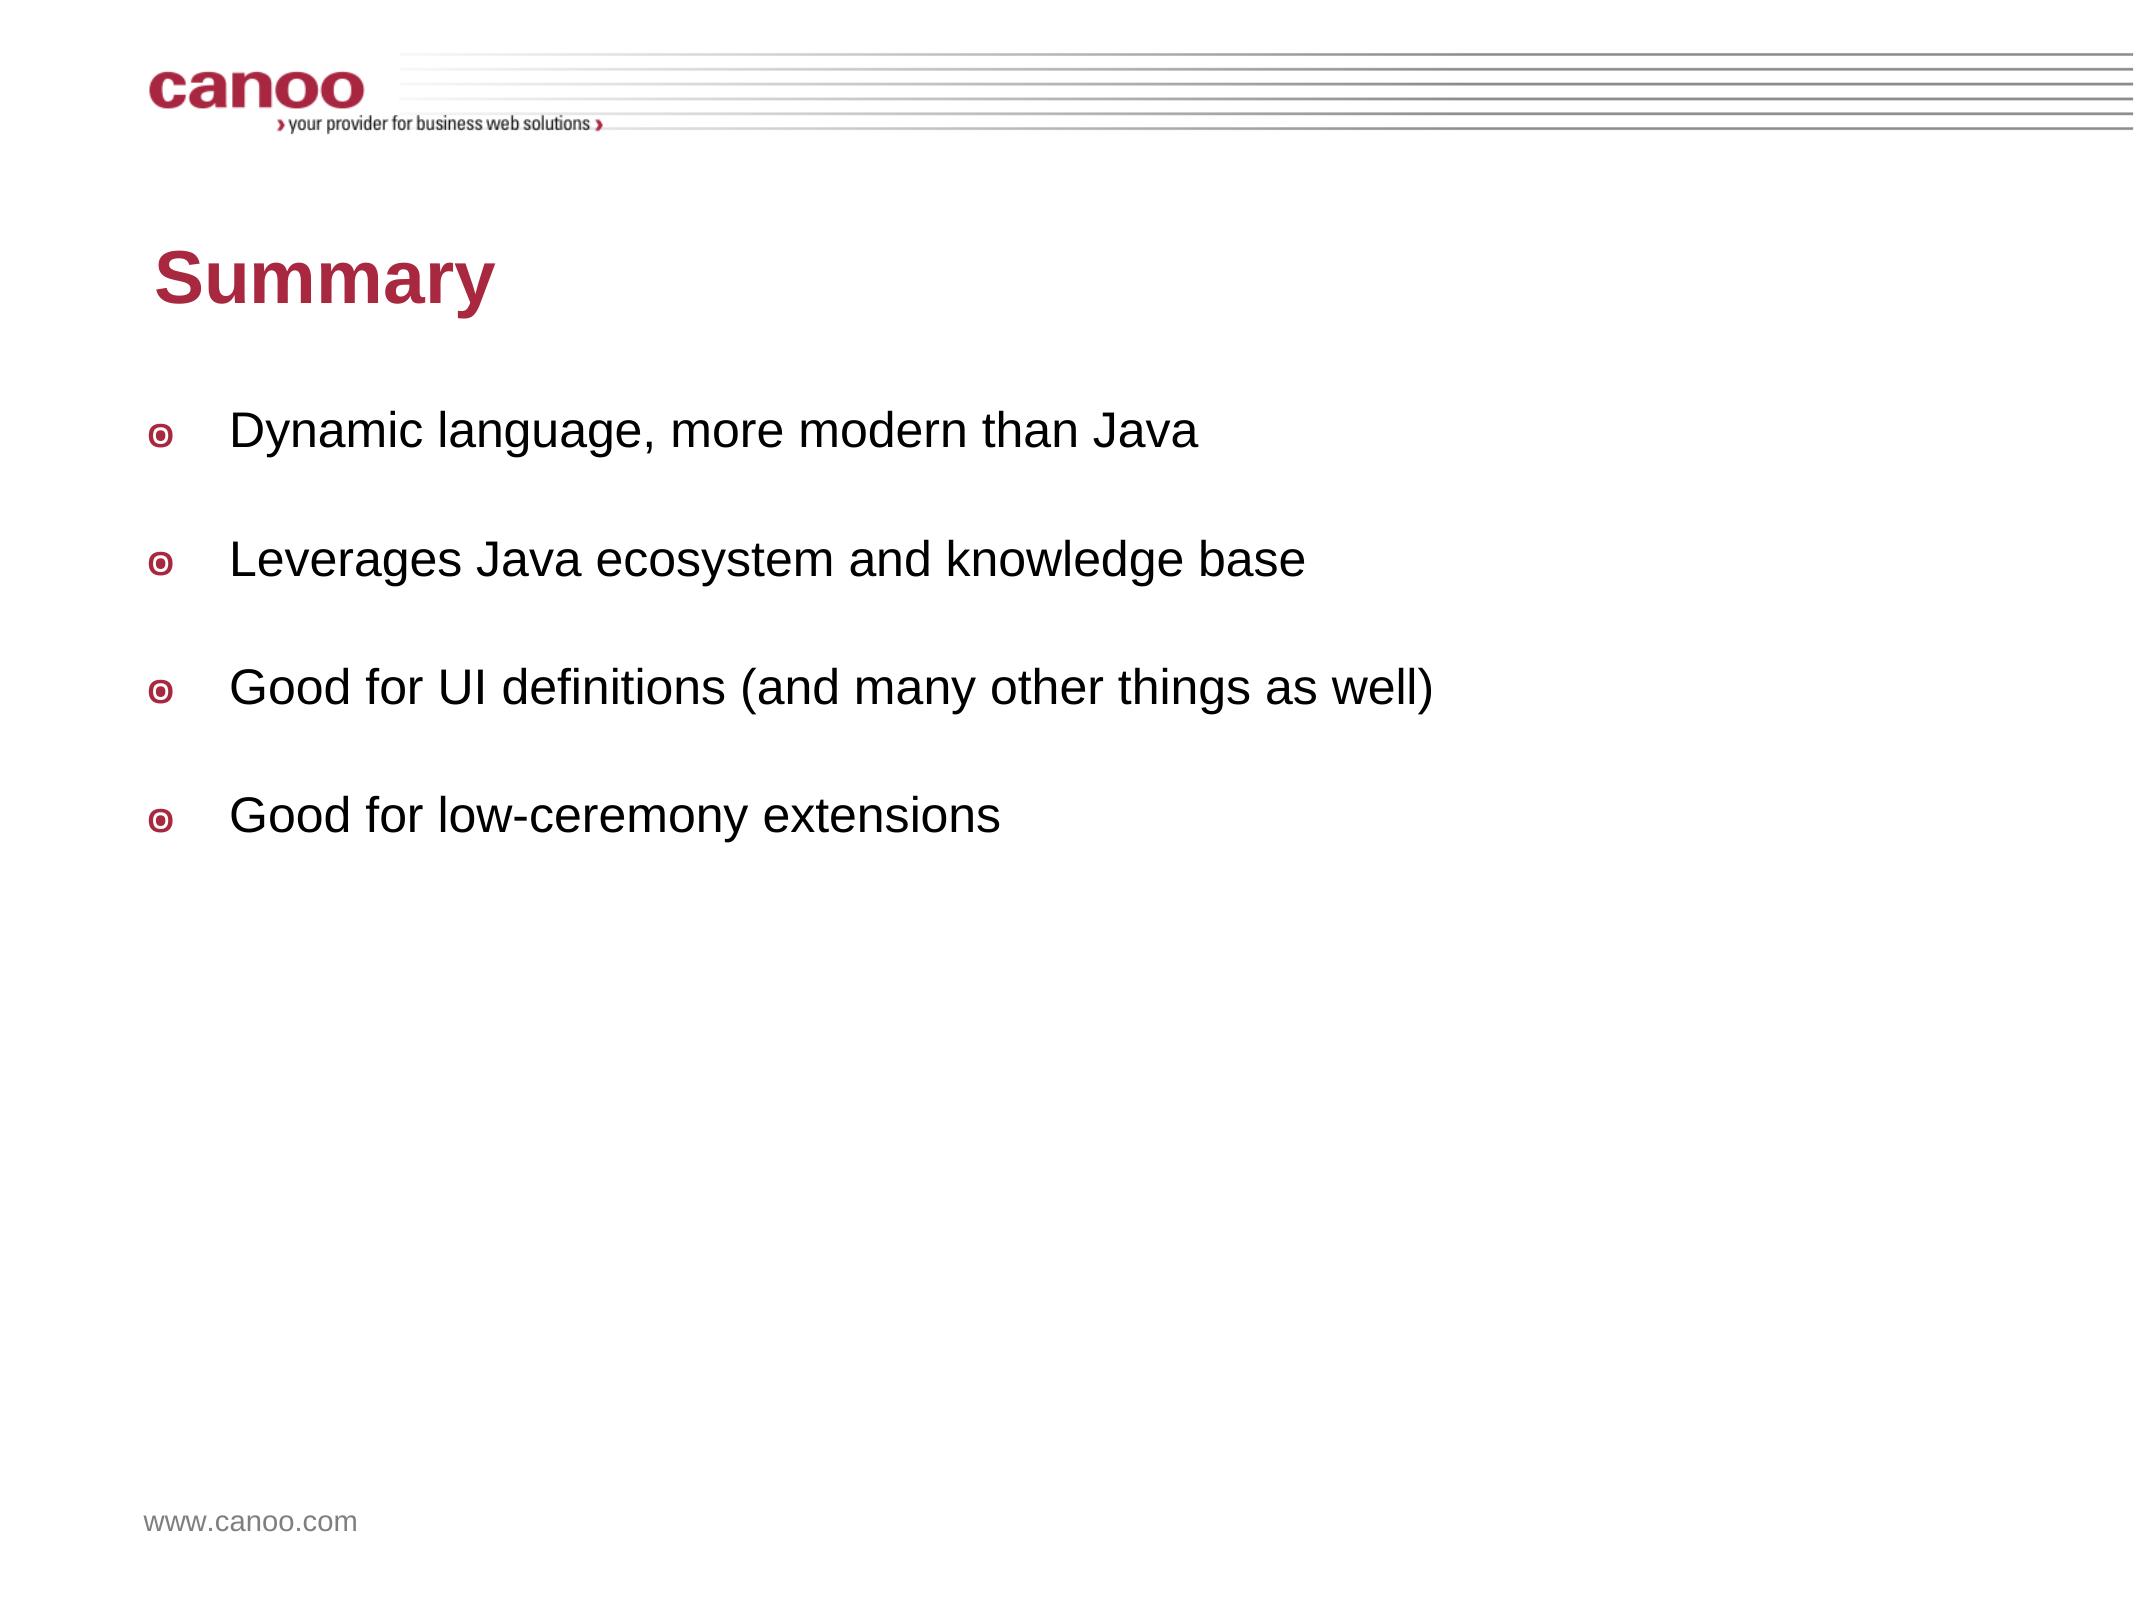

# Summary
Dynamic language, more modern than Java
Leverages Java ecosystem and knowledge base
Good for UI definitions (and many other things as well)
Good for low-ceremony extensions